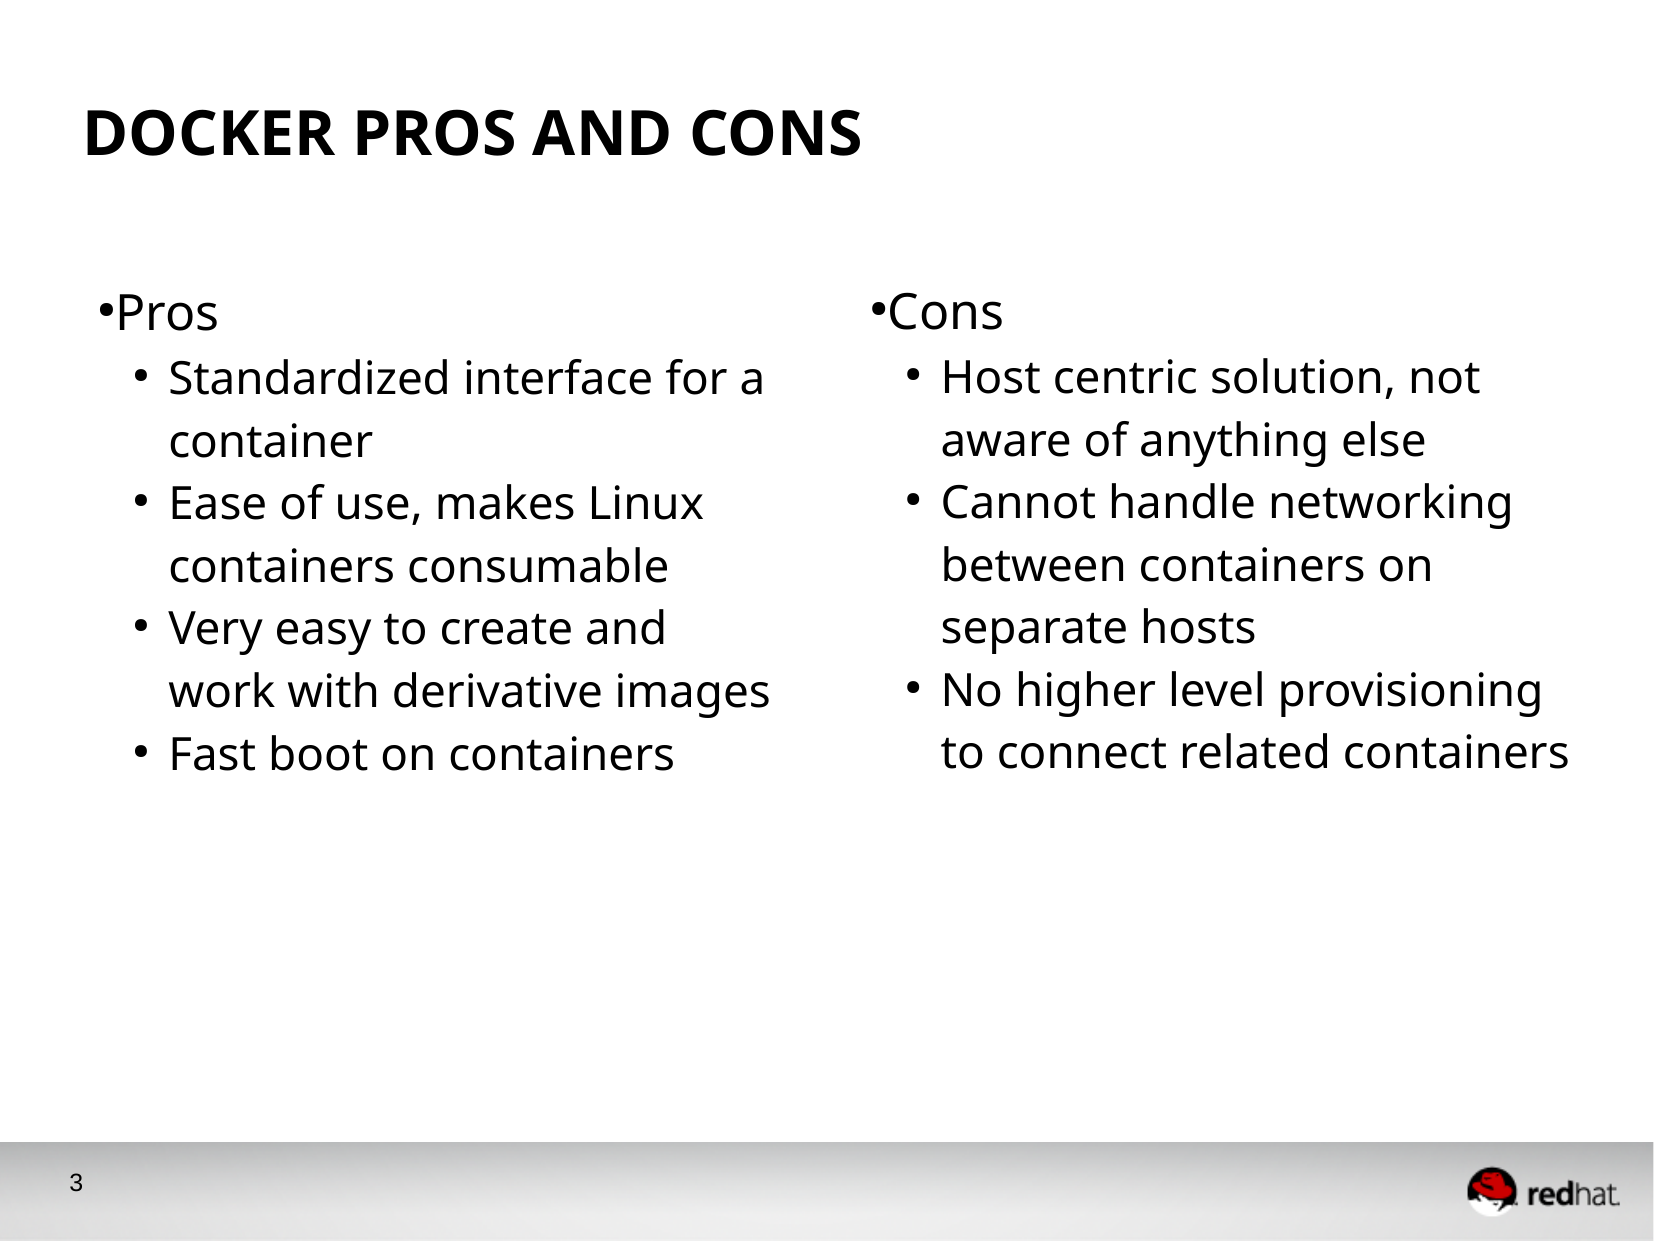

# DOCKER PROS AND CONS
Cons
Host centric solution, not aware of anything else
Cannot handle networking between containers on separate hosts
No higher level provisioning to connect related containers
Pros
Standardized interface for a container
Ease of use, makes Linux containers consumable
Very easy to create and work with derivative images
Fast boot on containers